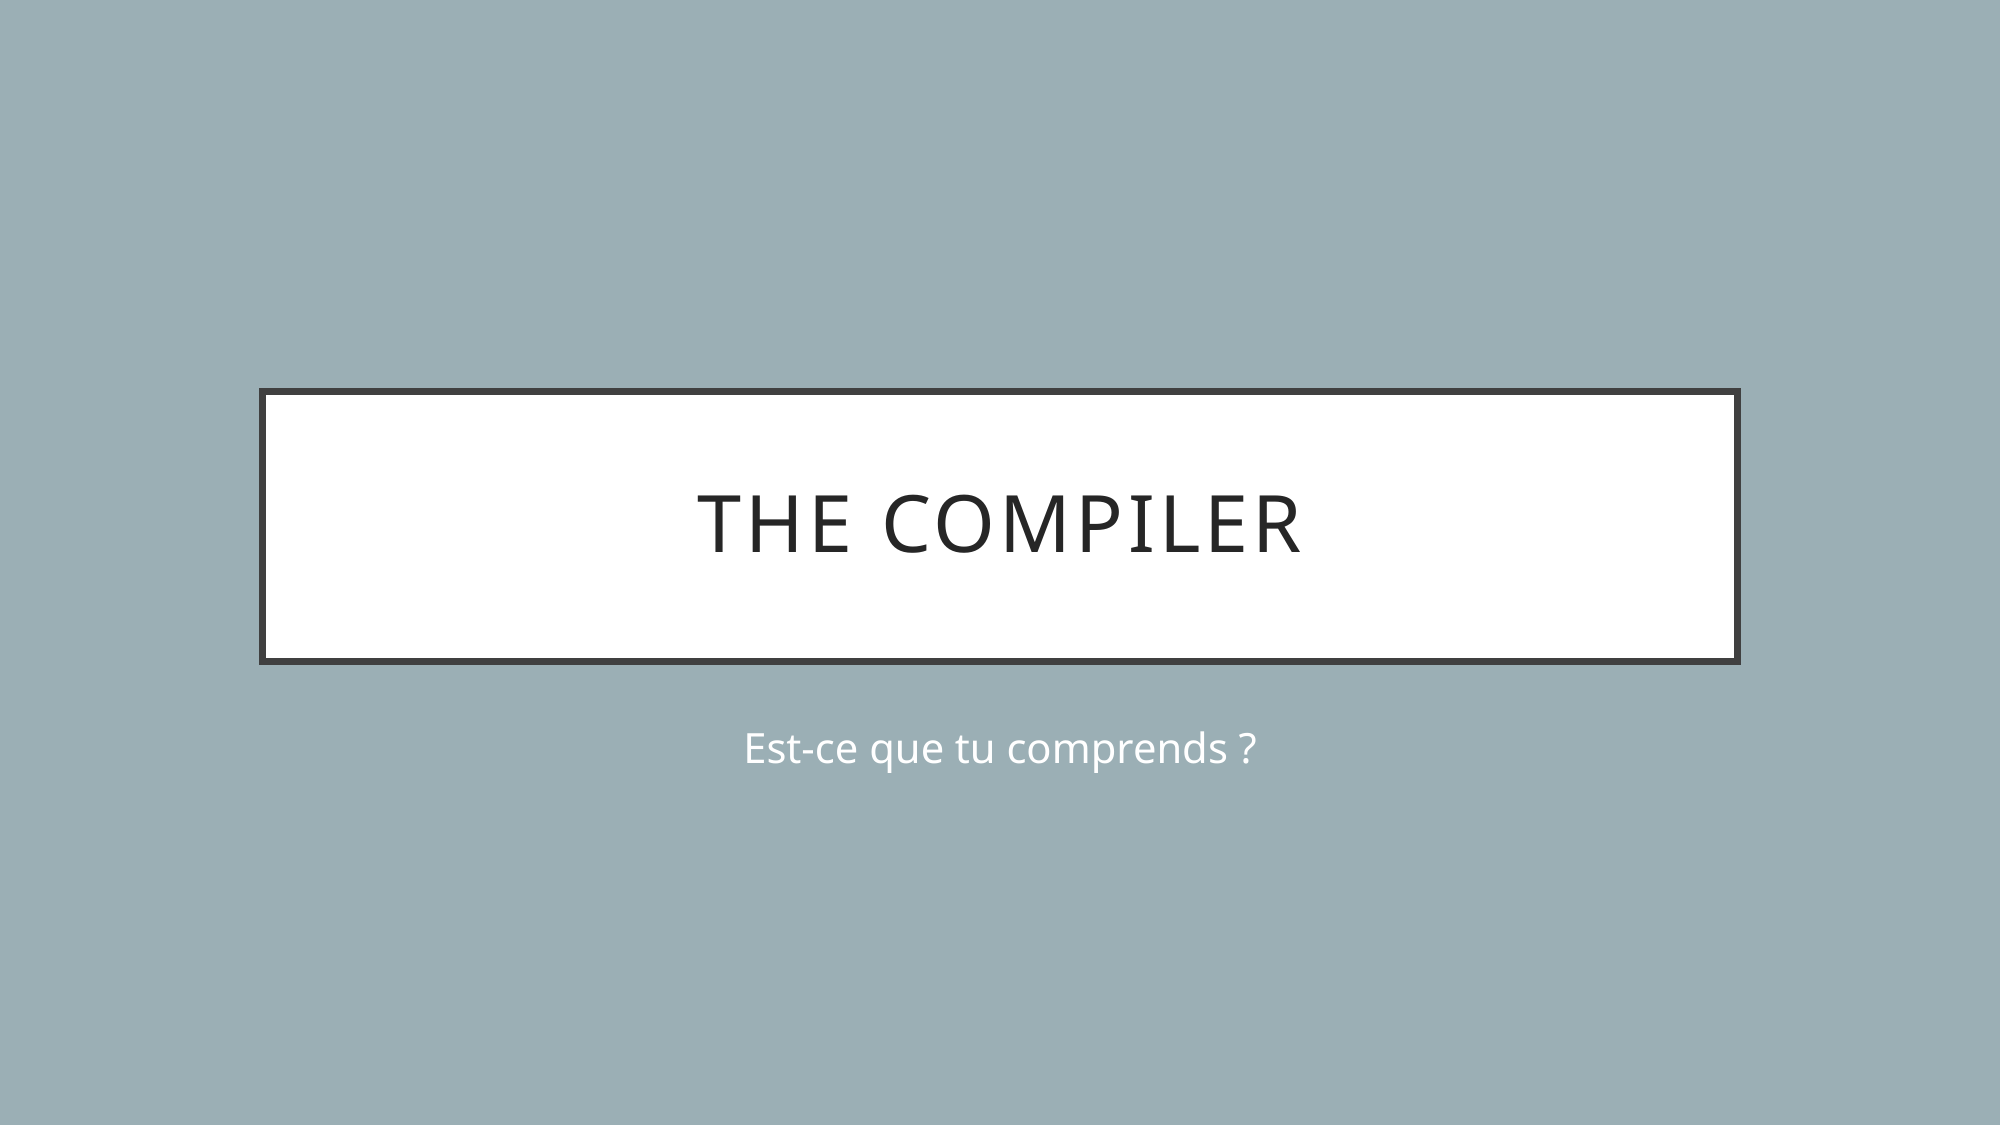

# The compiler
Est-ce que tu comprends ?